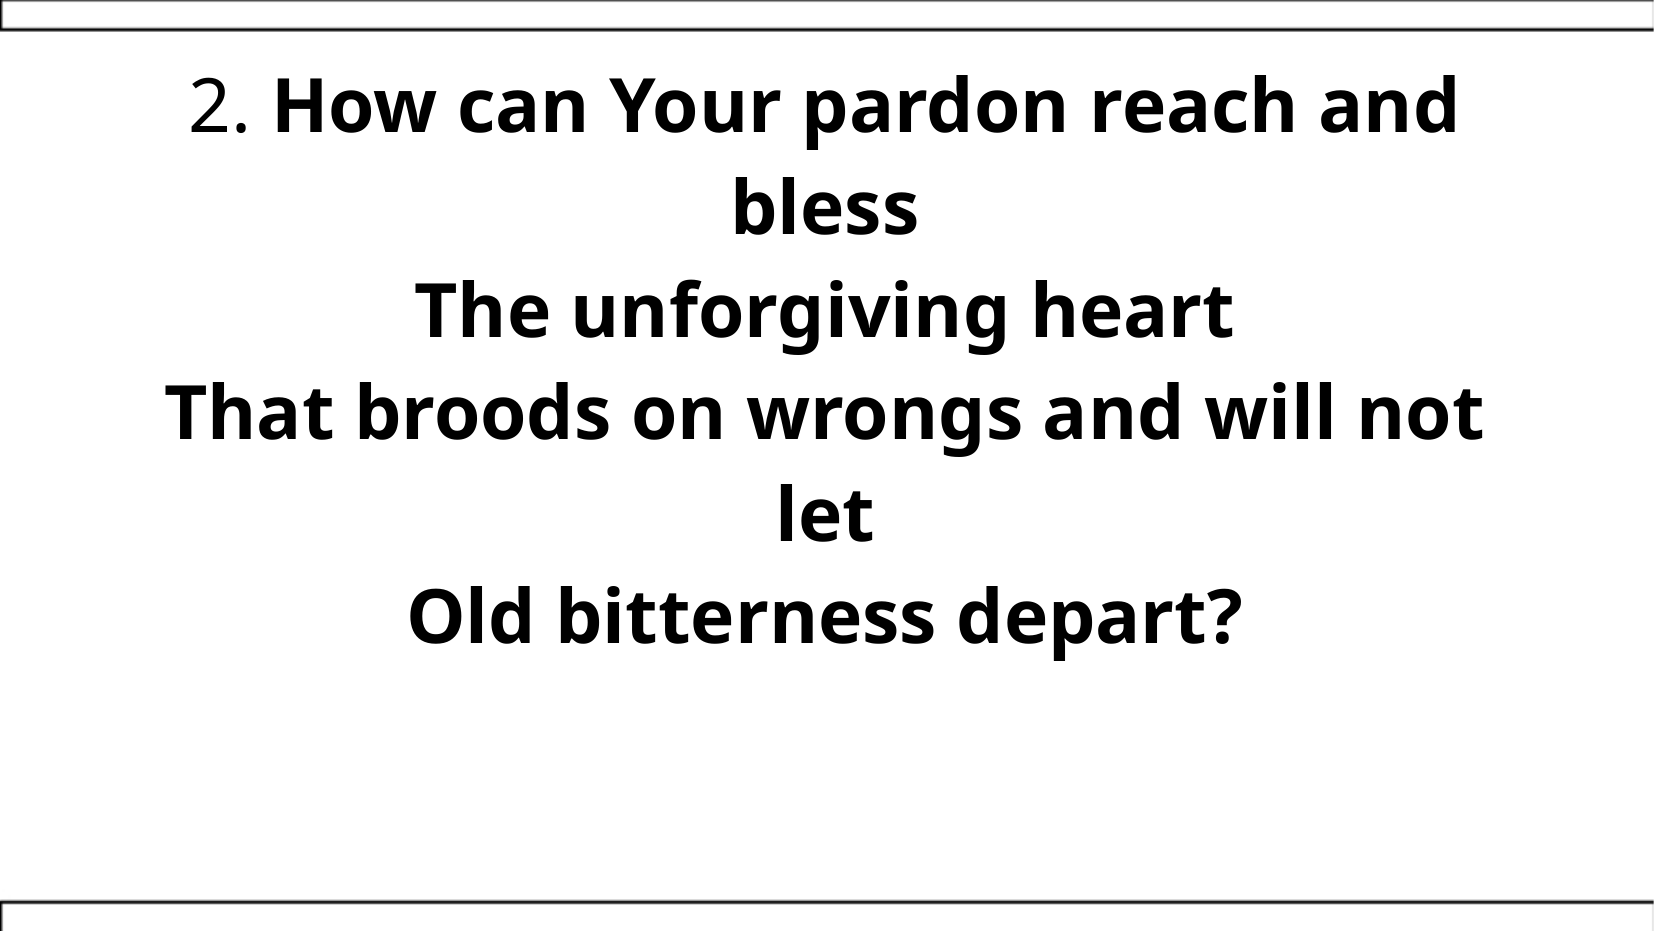

2. How can Your pardon reach and bless
The unforgiving heart
That broods on wrongs and will not let
Old bitterness depart?